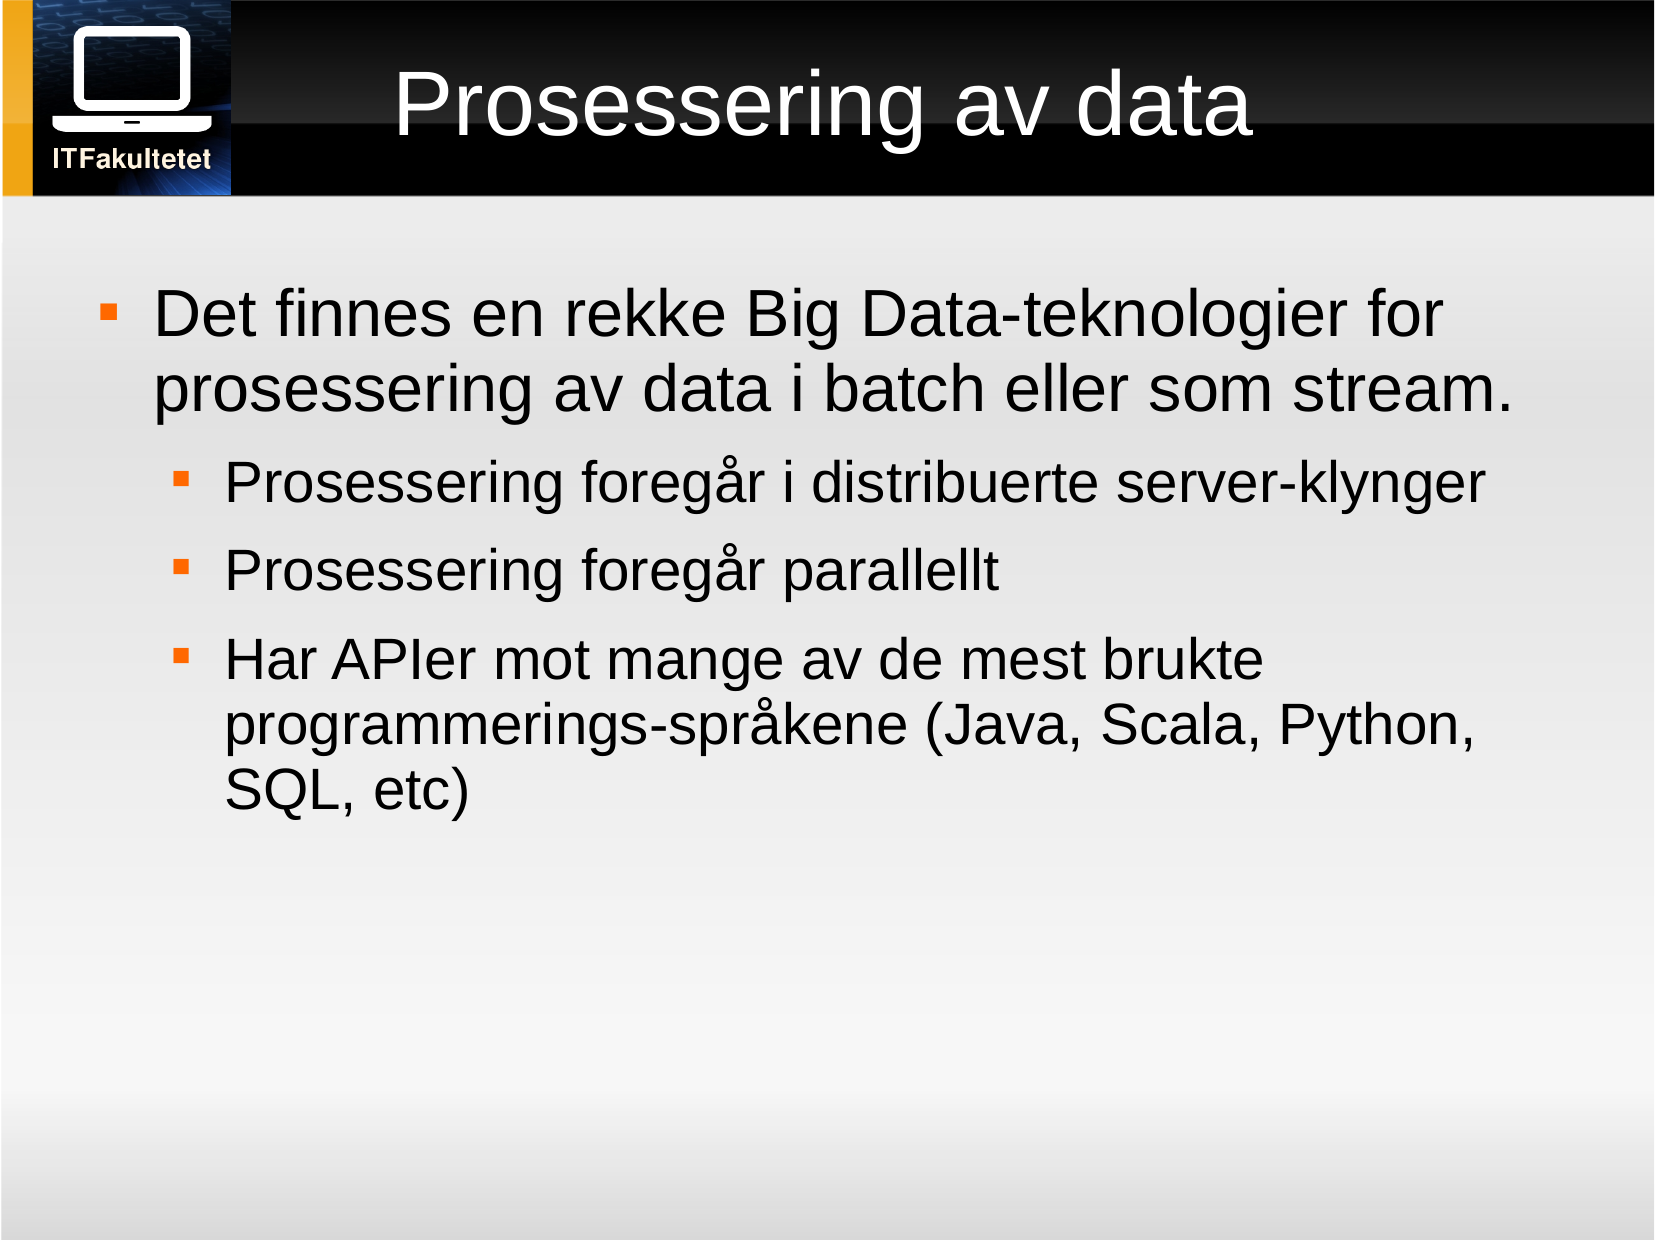

# Prosessering av data
Det finnes en rekke Big Data-teknologier for prosessering av data i batch eller som stream.
Prosessering foregår i distribuerte server-klynger
Prosessering foregår parallellt
Har APIer mot mange av de mest brukte programmerings-språkene (Java, Scala, Python, SQL, etc)